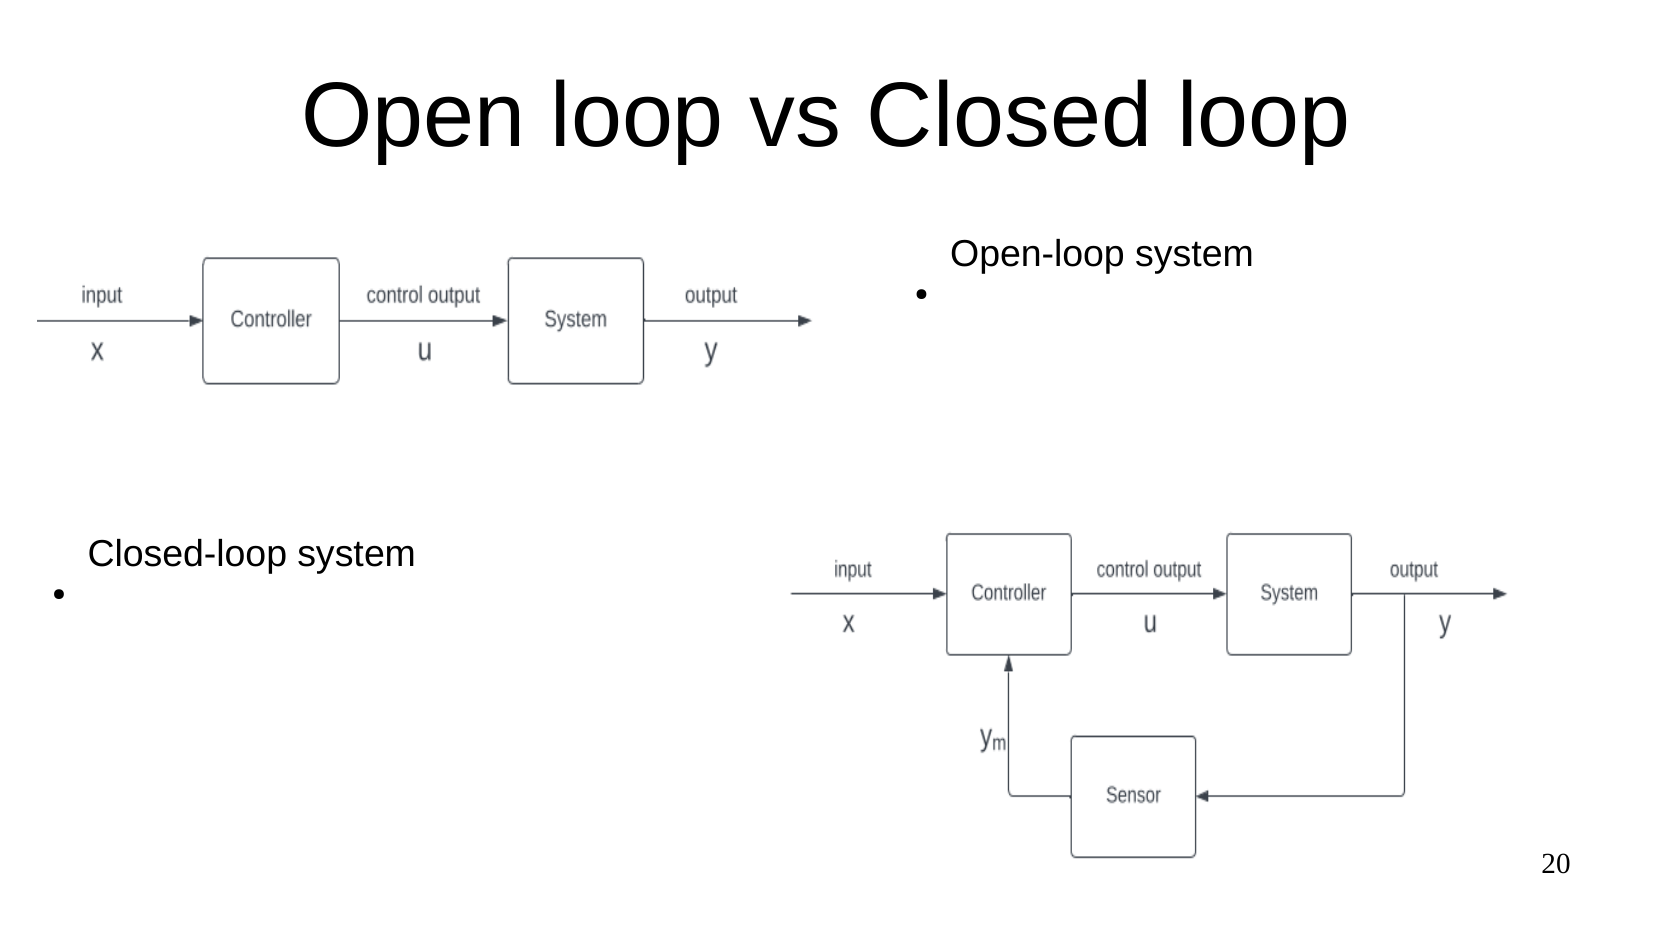

# Open loop vs Closed loop
Open-loop system
Closed-loop system
20